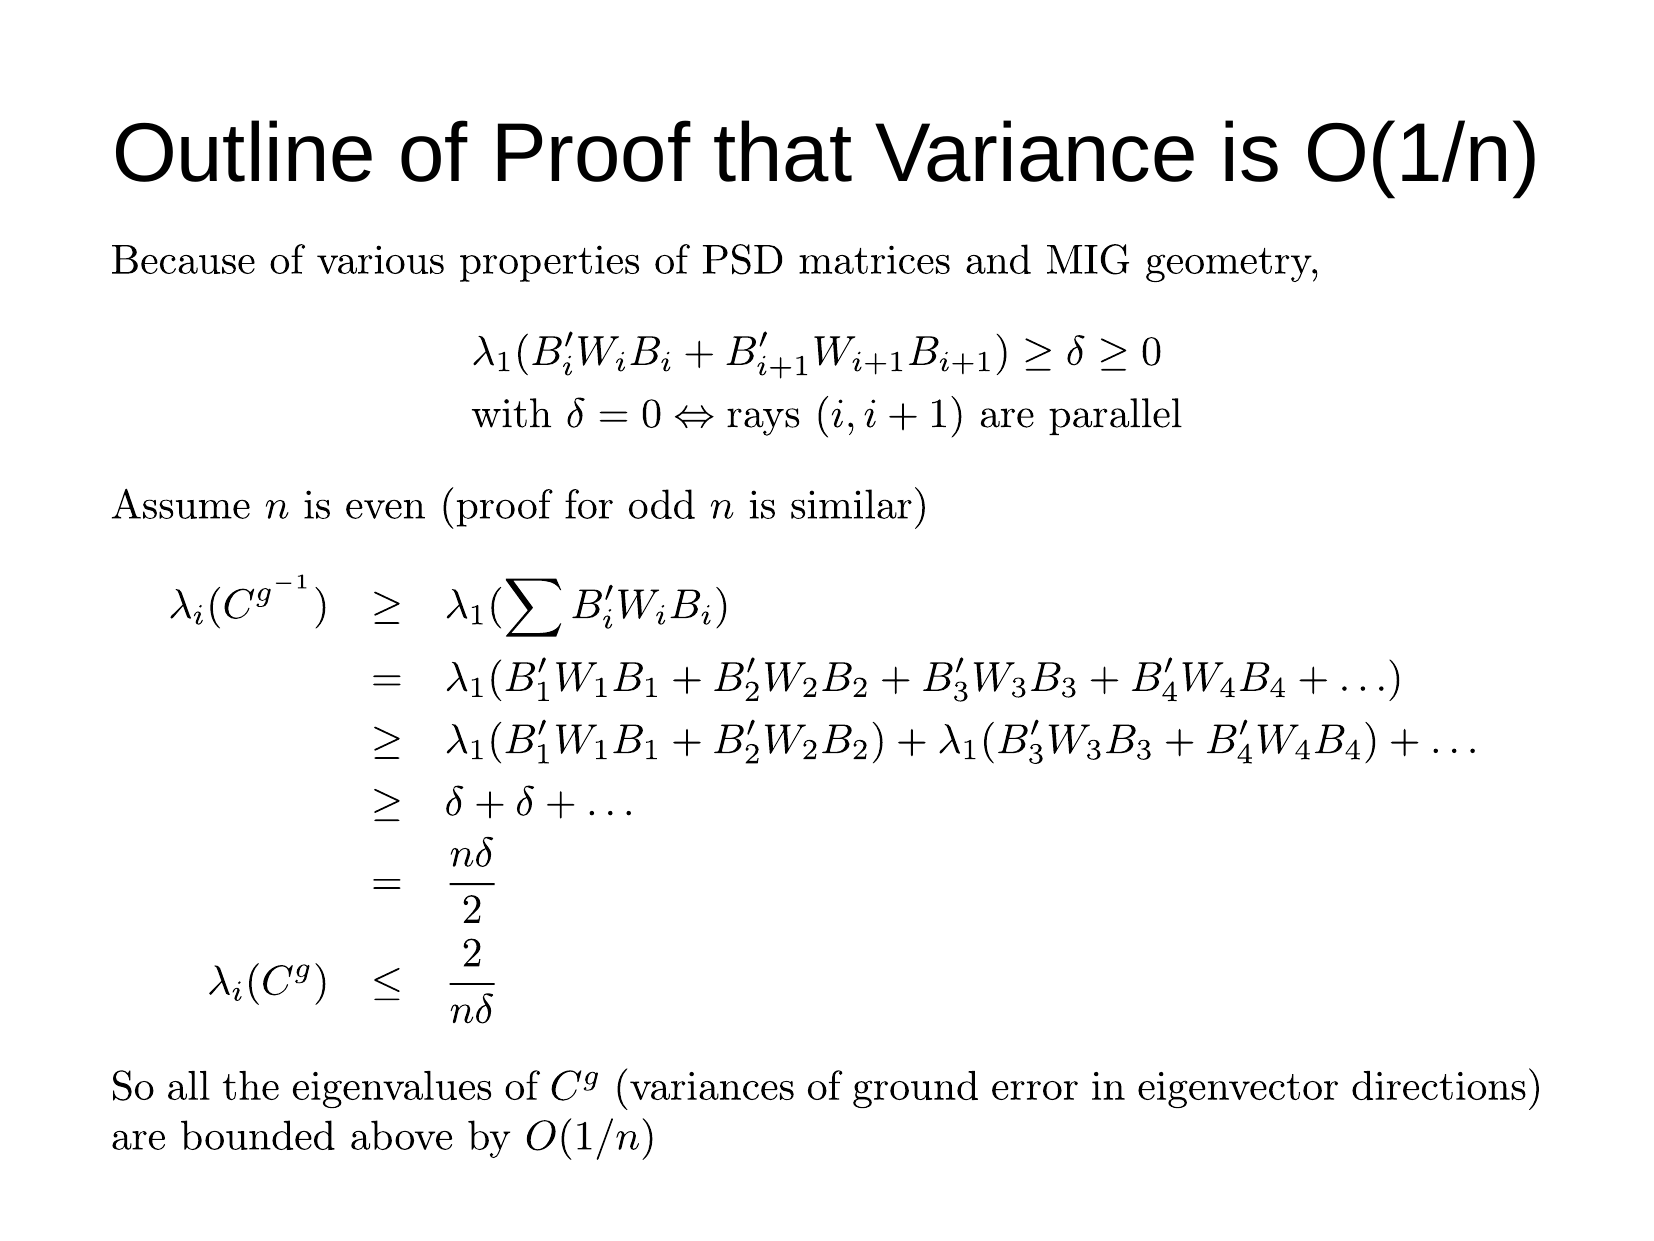

# Outline of Proof that Variance is O(1/n)